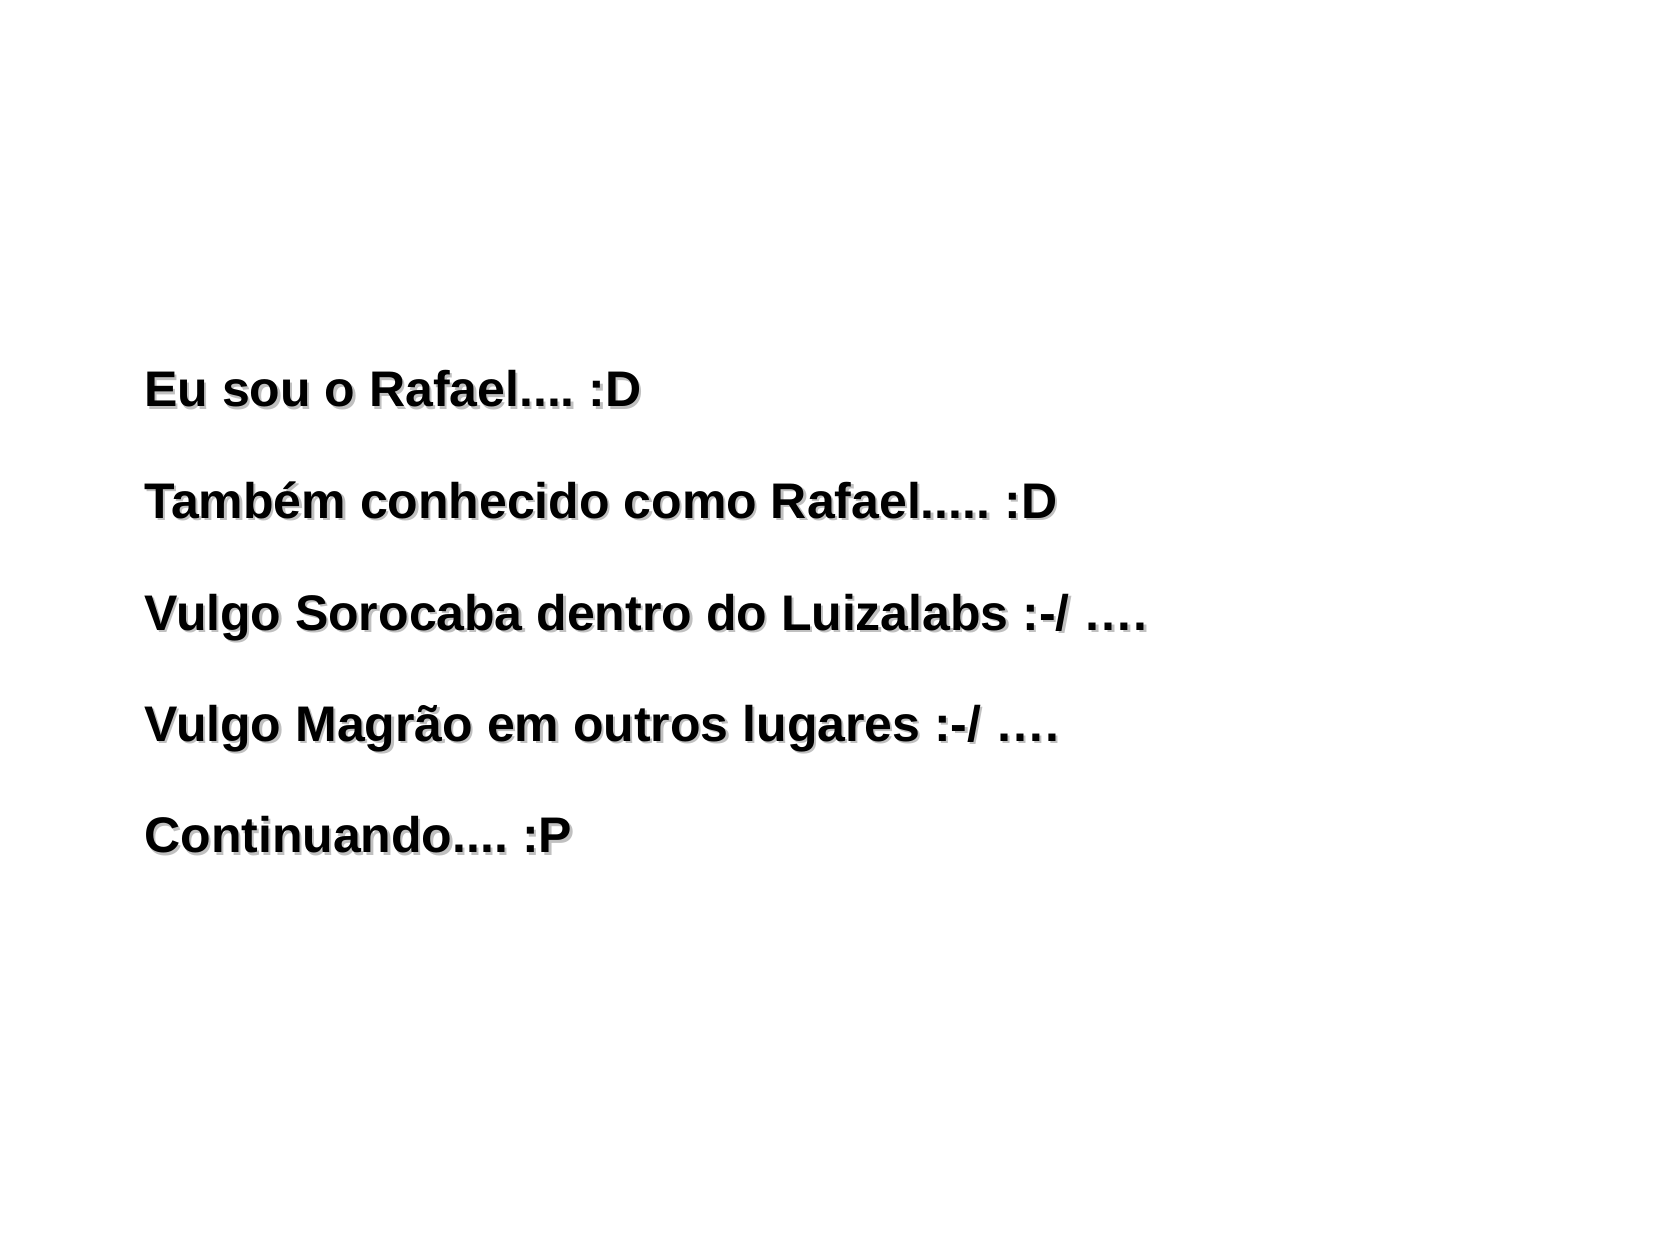

Eu sou o Rafael.... :D
Também conhecido como Rafael..... :D
Vulgo Sorocaba dentro do Luizalabs :-/ ….
Vulgo Magrão em outros lugares :-/ ….
Continuando.... :P